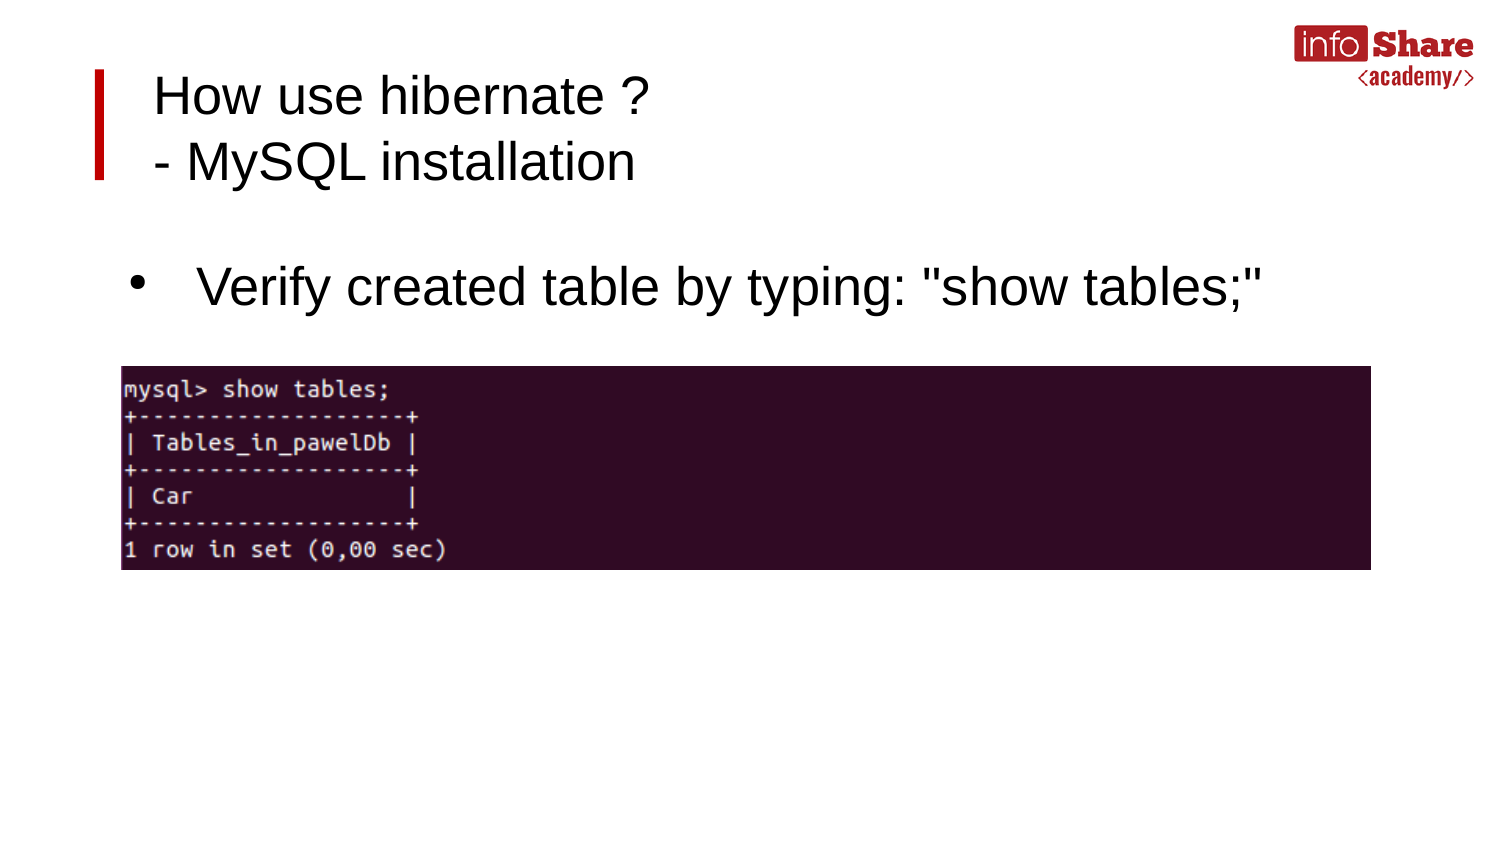

# How use hibernate ? - MySQL installation
 Verify created table by typing: "show tables;"